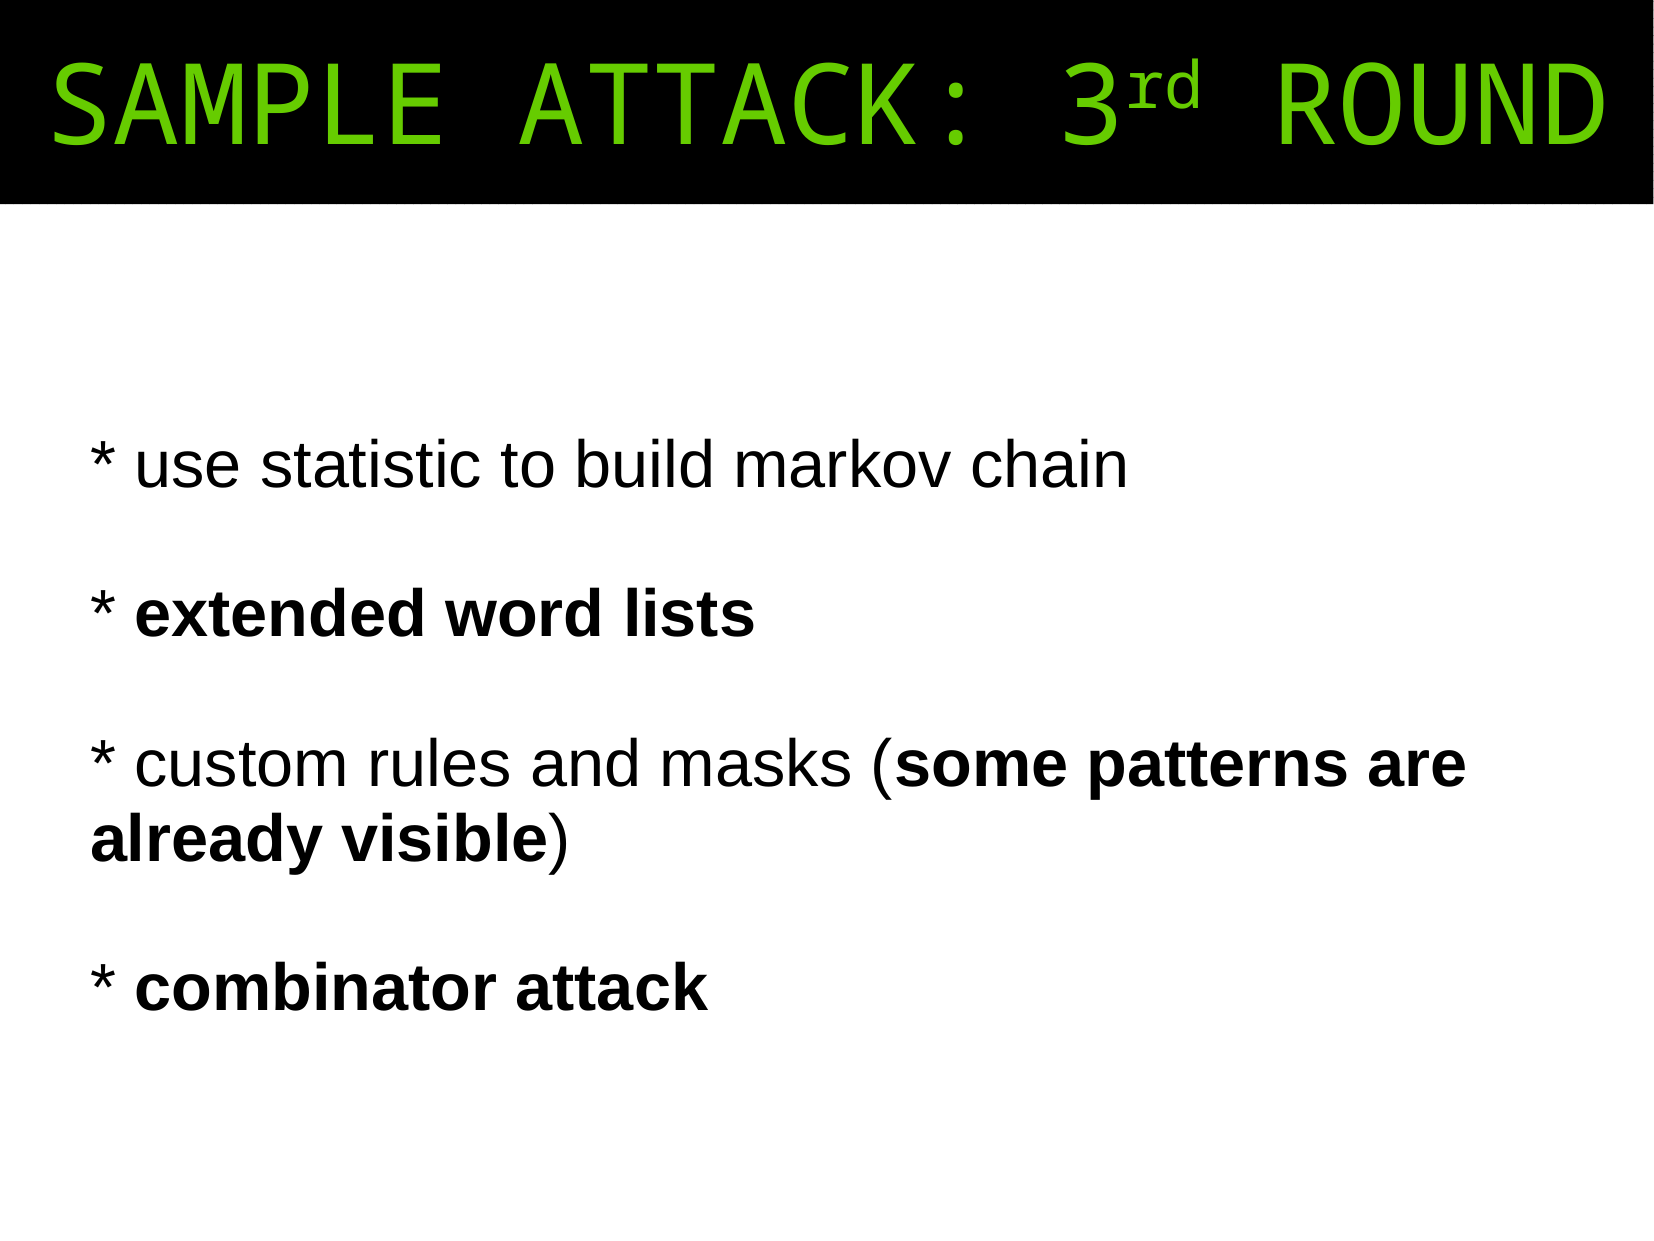

# SAMPLE ATTACK: 3rd ROUND
* use statistic to build markov chain
* extended word lists
* custom rules and masks (some patterns are already visible)
* combinator attack